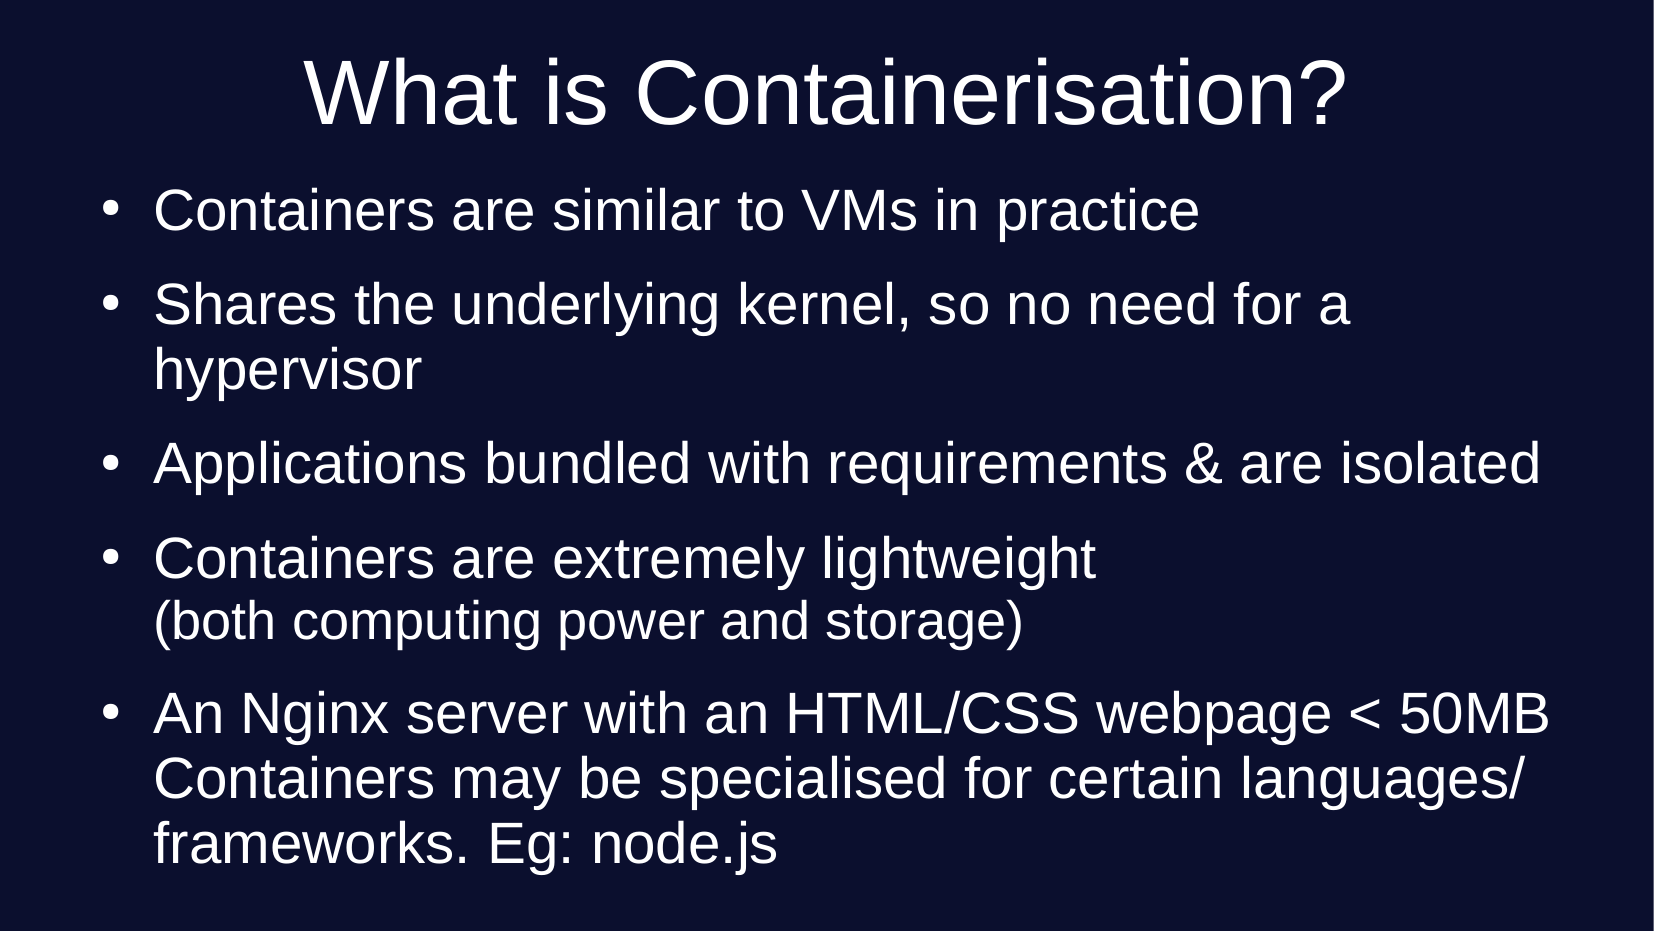

# What is Containerisation?
Containers are similar to VMs in practice
Shares the underlying kernel, so no need for a hypervisor
Applications bundled with requirements & are isolated
Containers are extremely lightweight
(both computing power and storage)
An Nginx server with an HTML/CSS webpage < 50MB
Containers may be specialised for certain languages/ frameworks. Eg: node.js